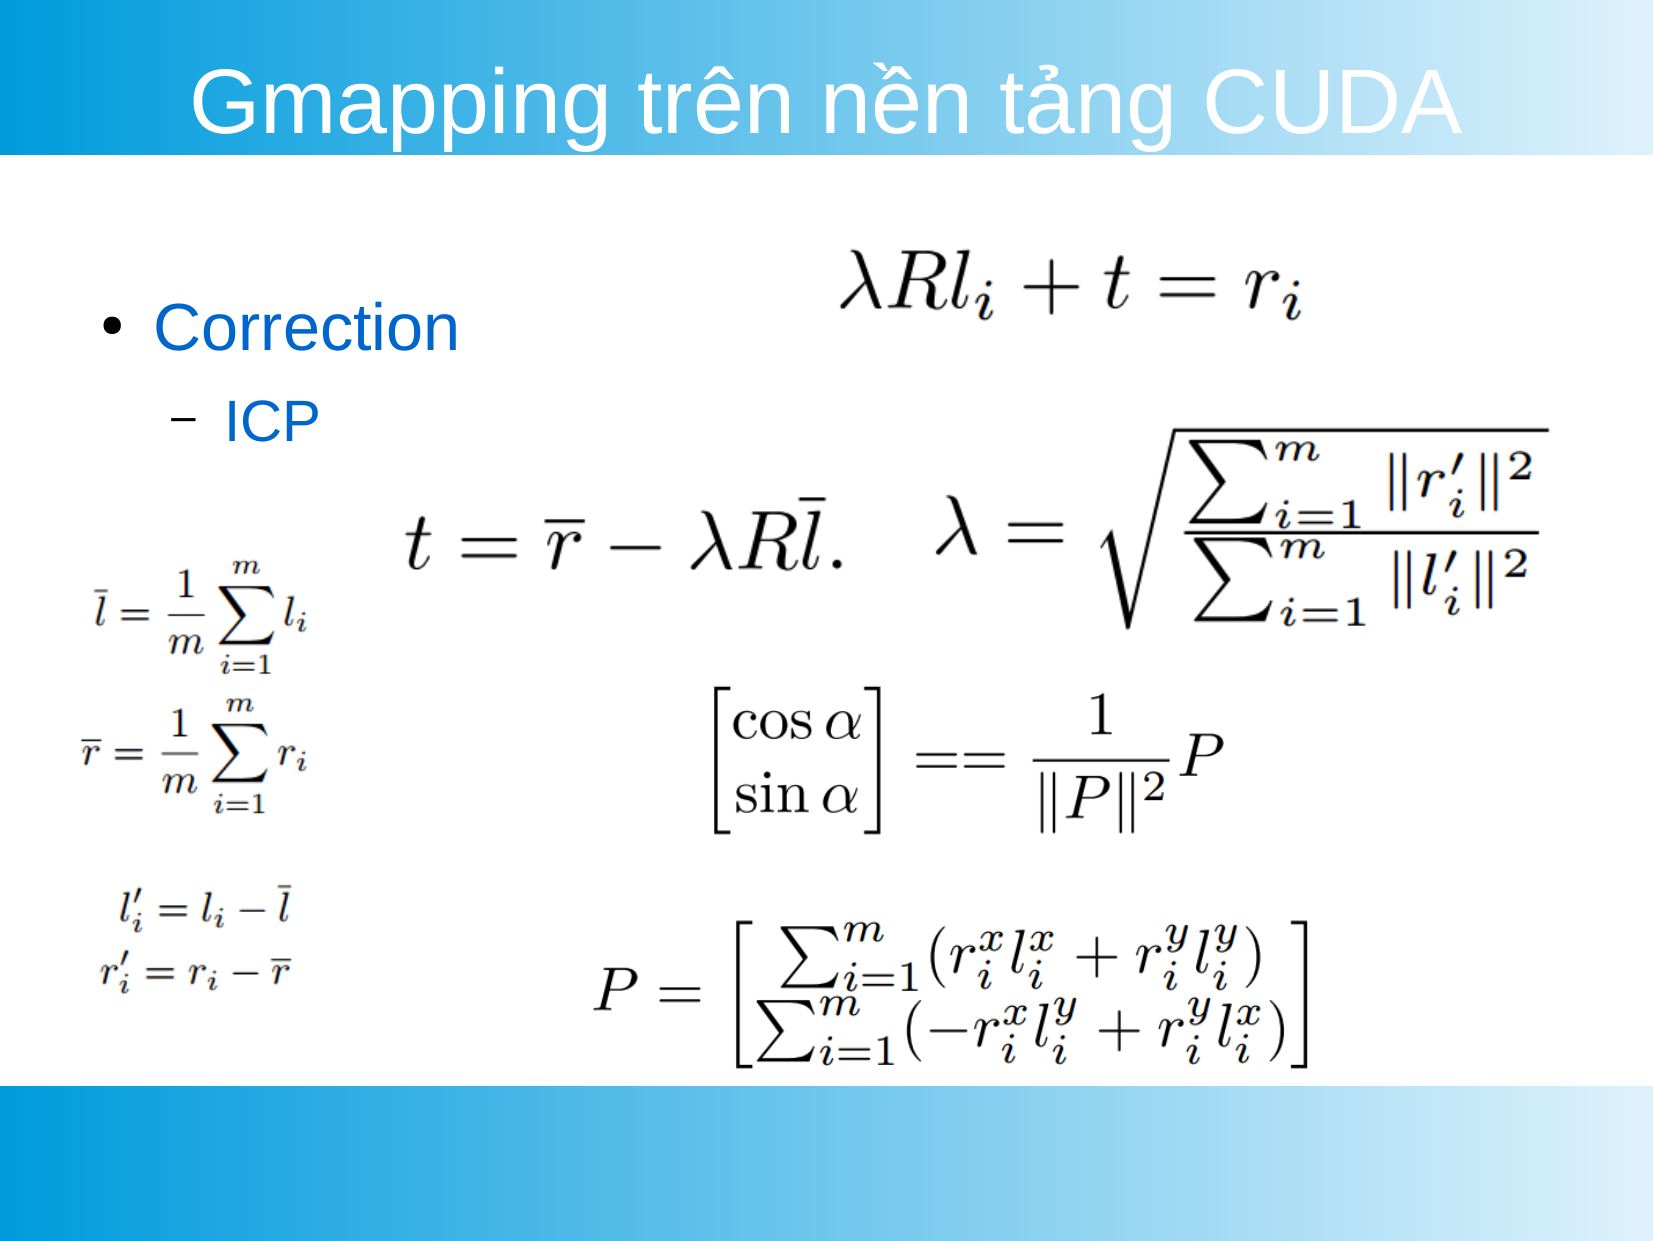

# Gmapping trên nền tảng CUDA
Correction
ICP